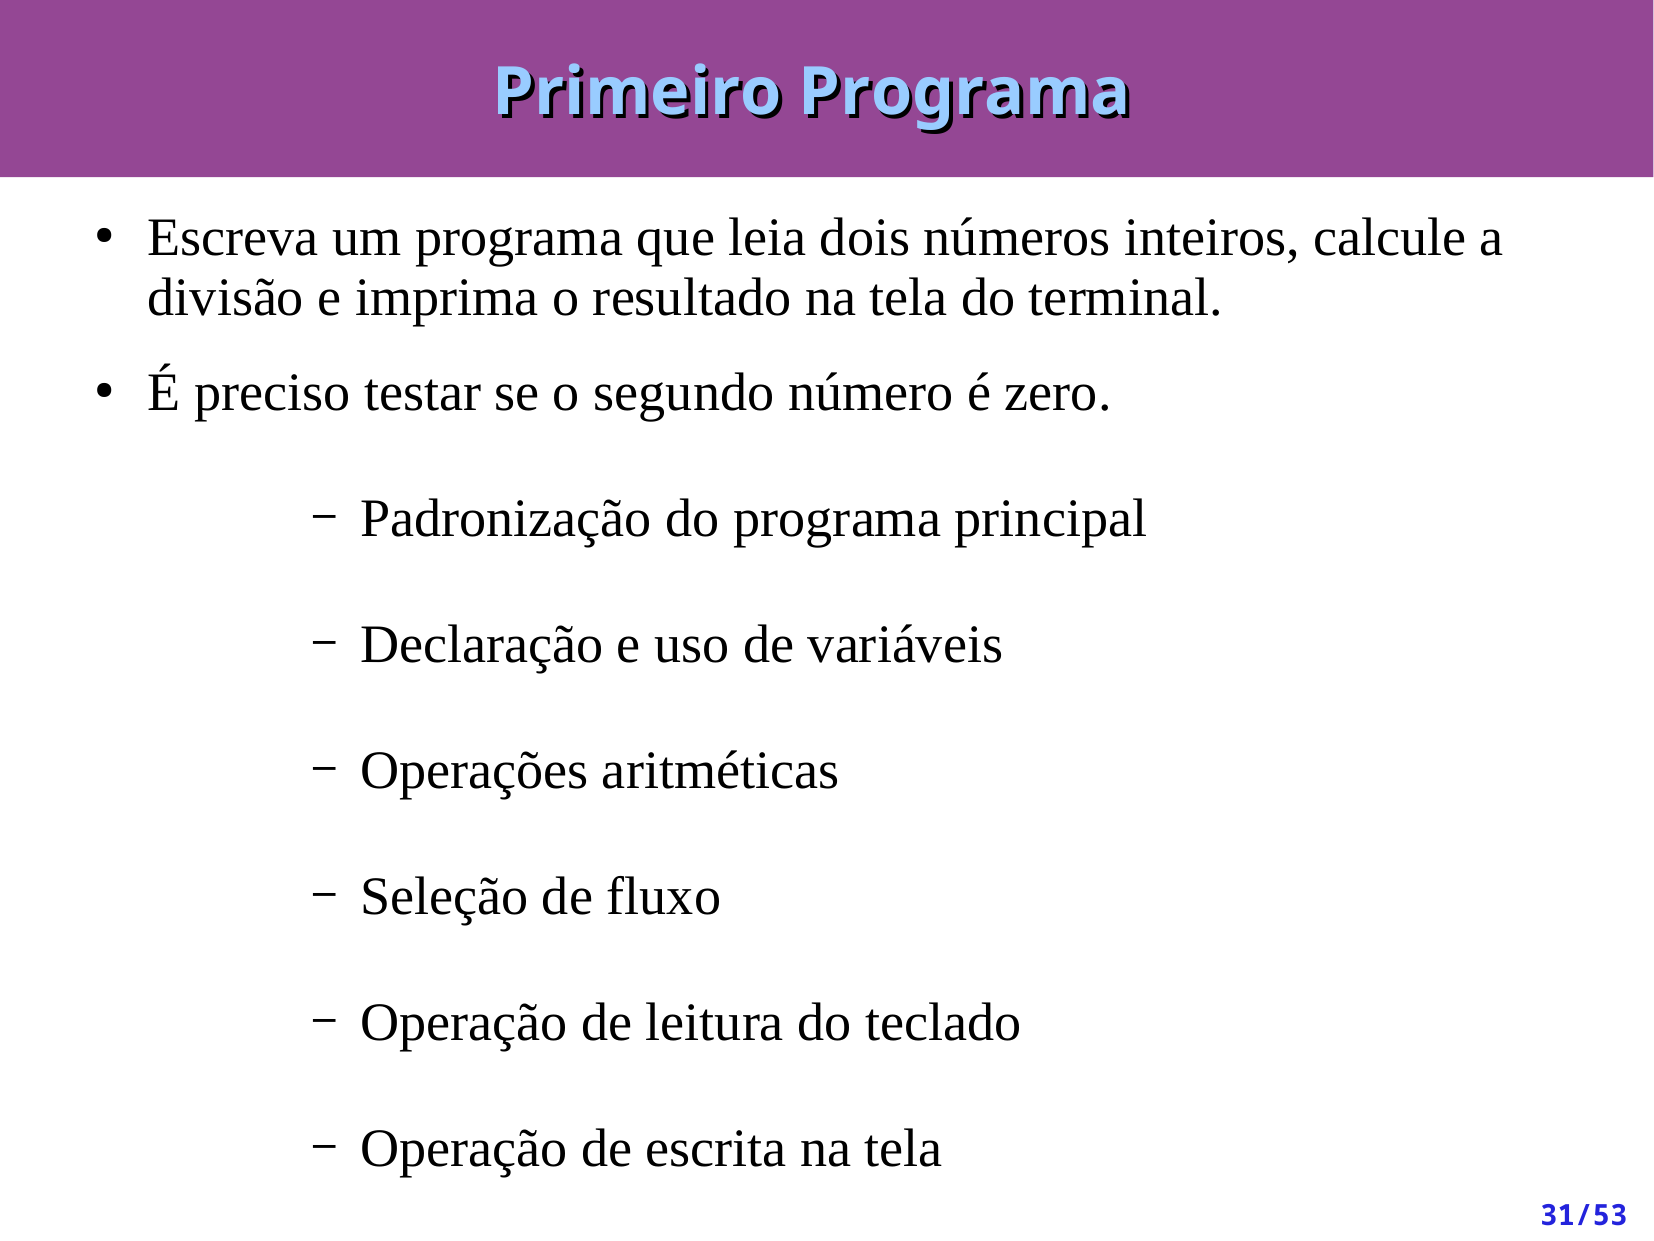

# Primeiro Programa
Escreva um programa que leia dois números inteiros, calcule a divisão e imprima o resultado na tela do terminal.
É preciso testar se o segundo número é zero.
Padronização do programa principal
Declaração e uso de variáveis
Operações aritméticas
Seleção de fluxo
Operação de leitura do teclado
Operação de escrita na tela
31